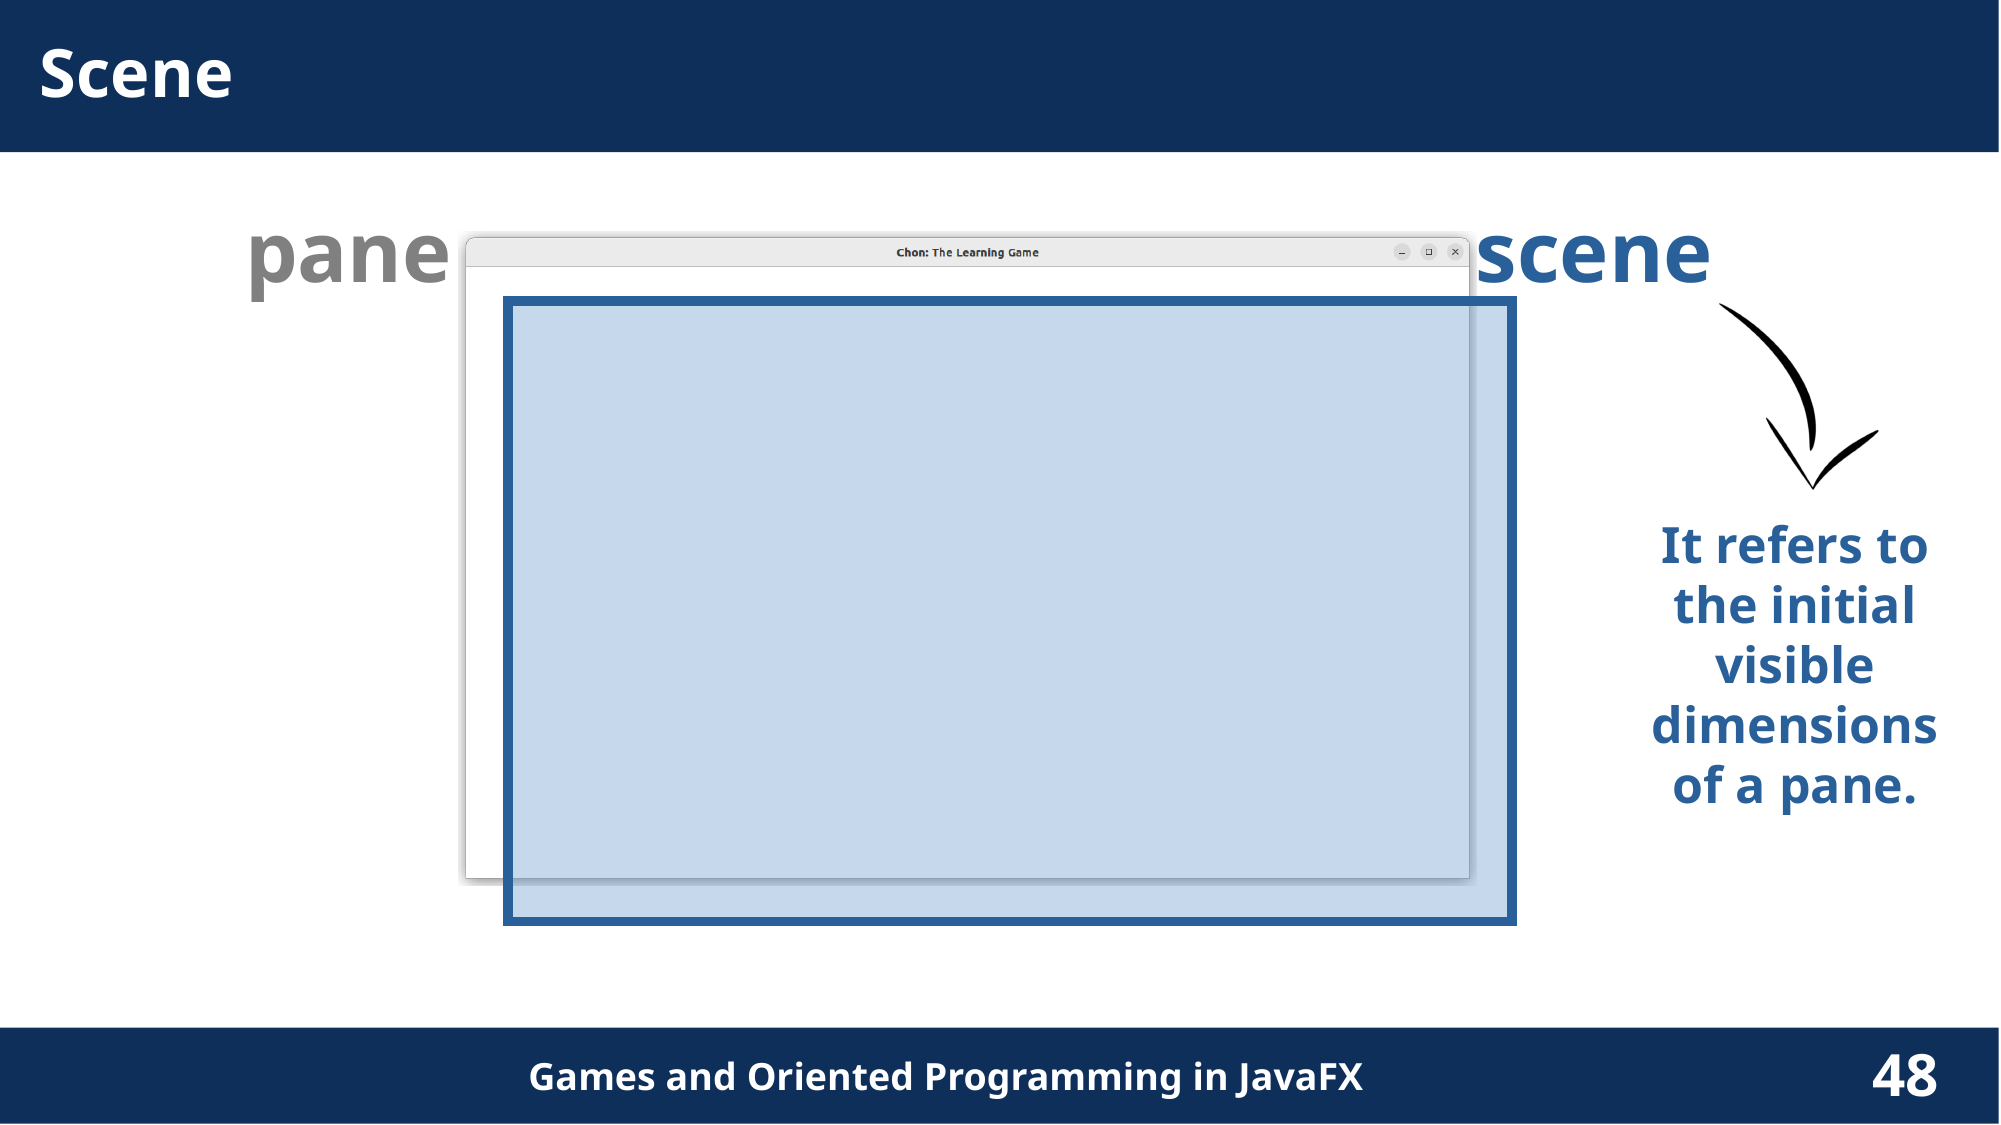

Scene
pane
scene
It refers to the initial visible dimensions of a pane.